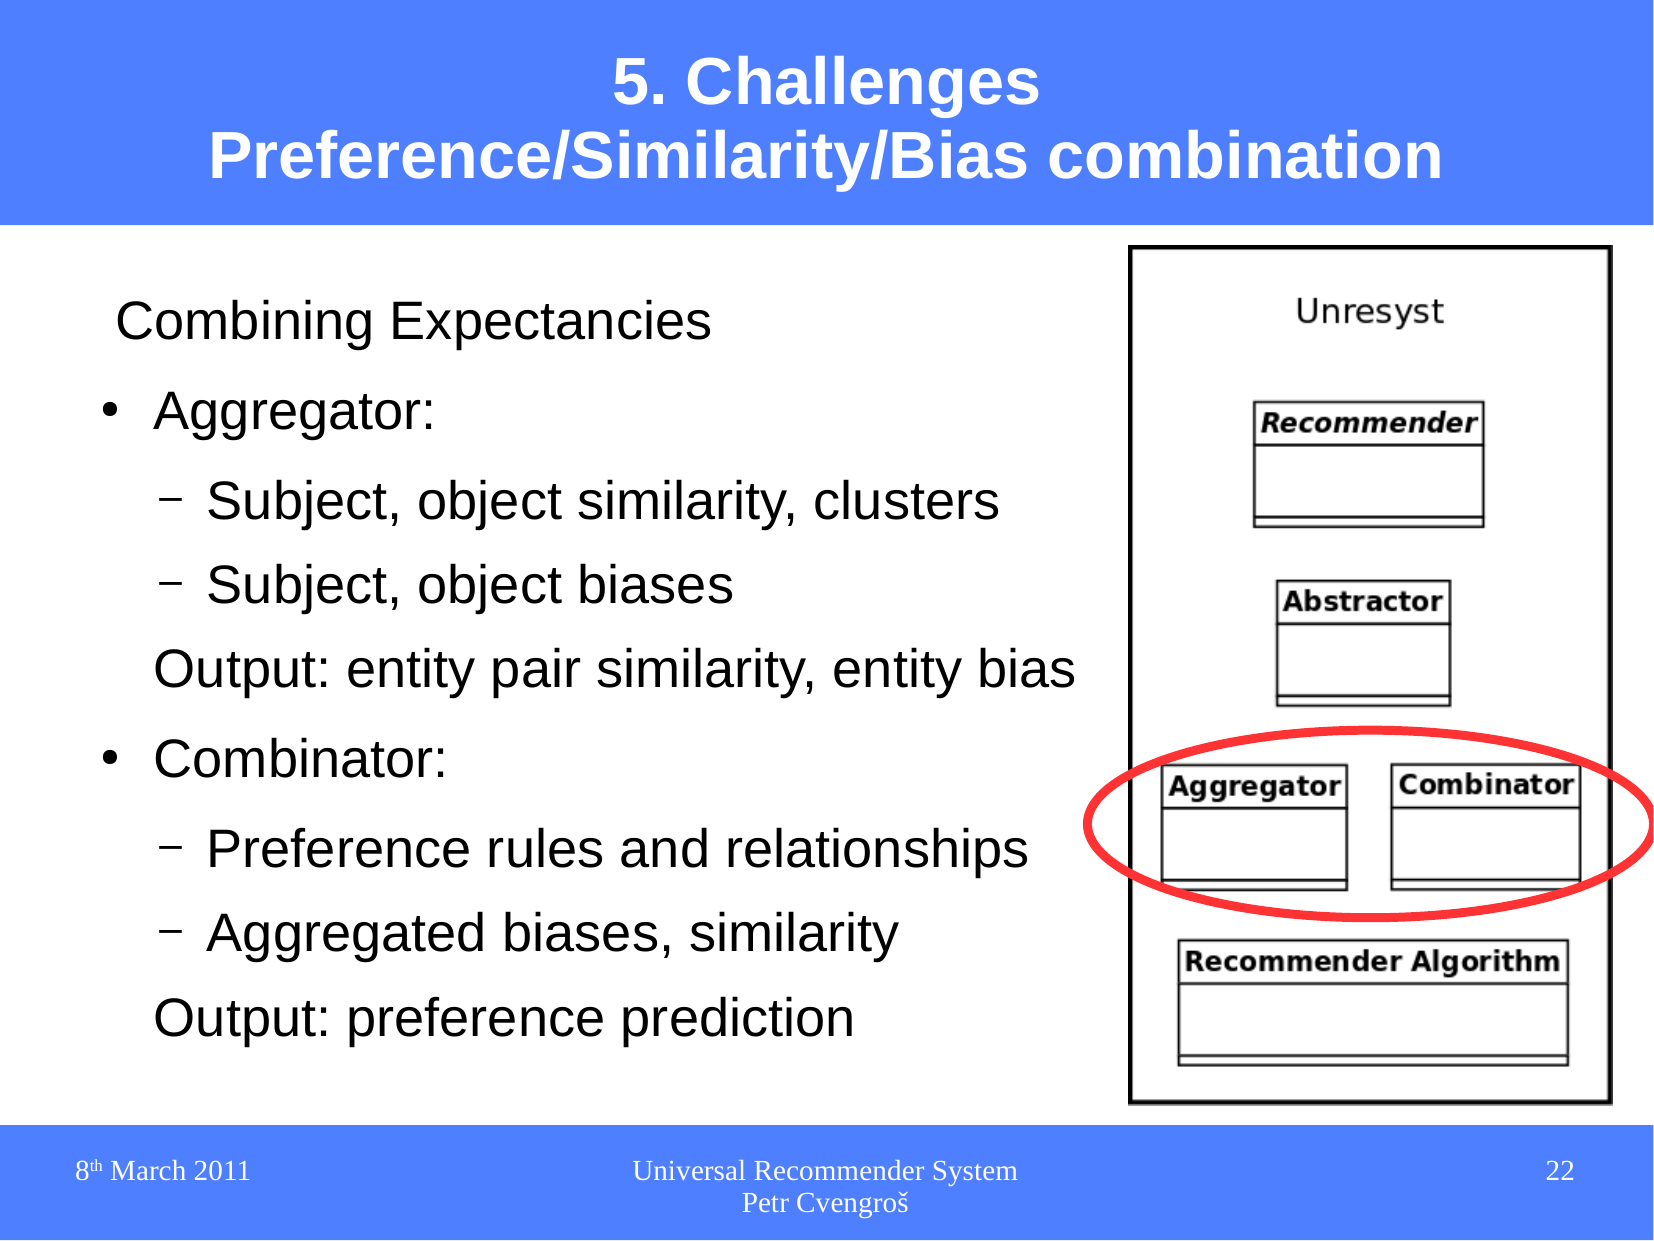

# 5. Challenges Preference/Similarity/Bias combination
Combining Expectancies
Aggregator:
Subject, object similarity, clusters
Subject, object biases
Output: entity pair similarity, entity bias
Combinator:
Preference rules and relationships
Aggregated biases, similarity
Output: preference prediction
22